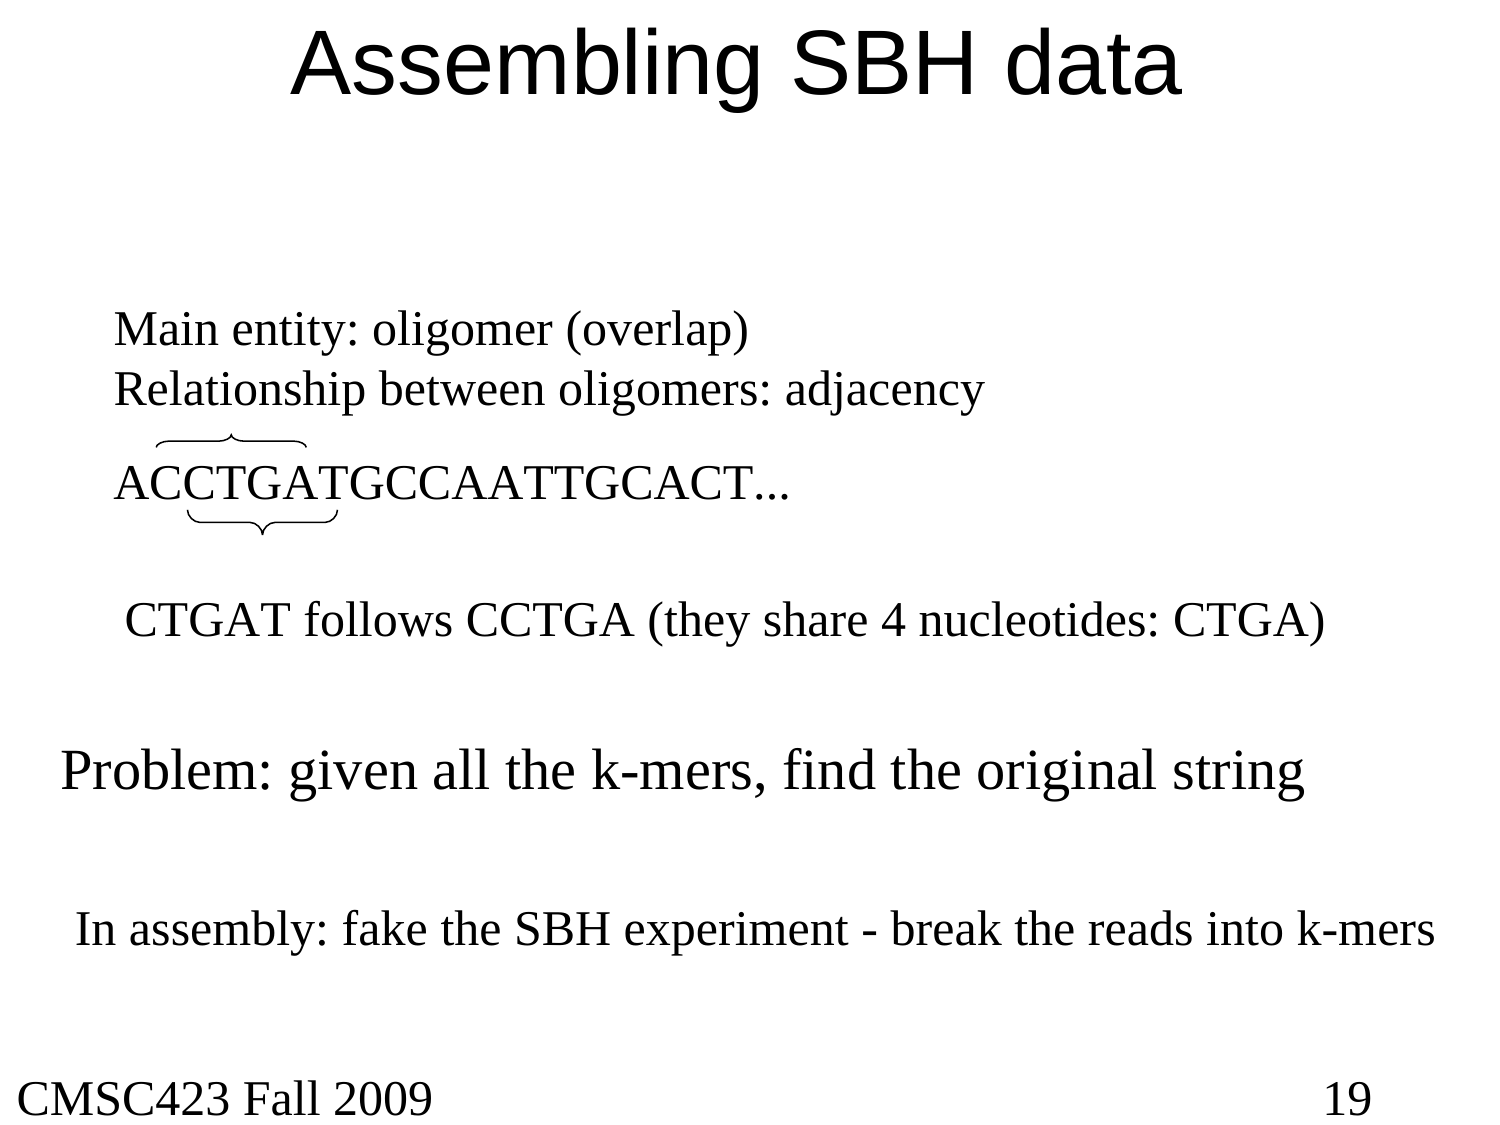

# Assembling SBH data
Main entity: oligomer (overlap)
Relationship between oligomers: adjacency
ACCTGATGCCAATTGCACT...
CTGAT follows CCTGA (they share 4 nucleotides: CTGA)
Problem: given all the k-mers, find the original string
In assembly: fake the SBH experiment - break the reads into k-mers
CMSC423 Fall 2009
19